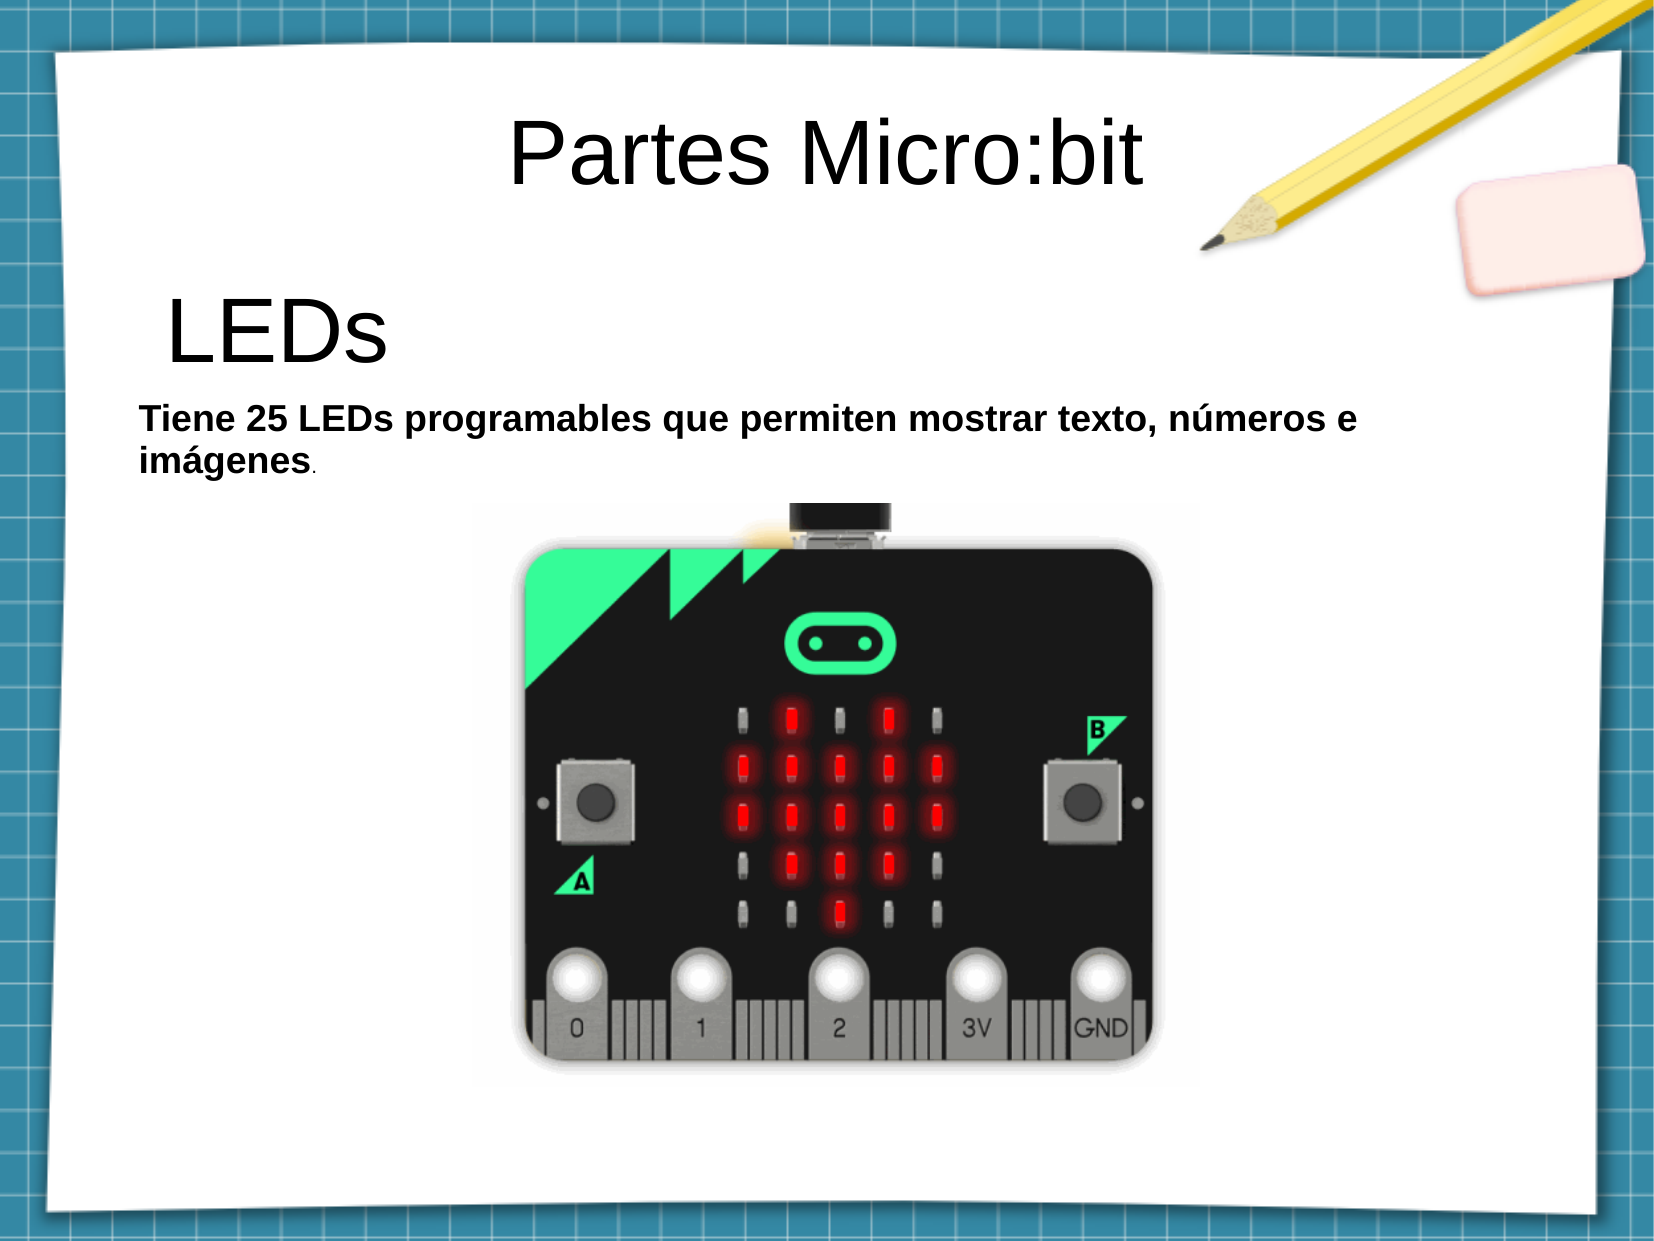

# Partes Micro:bit
LEDs
Tiene 25 LEDs programables que permiten mostrar texto, números e imágenes.